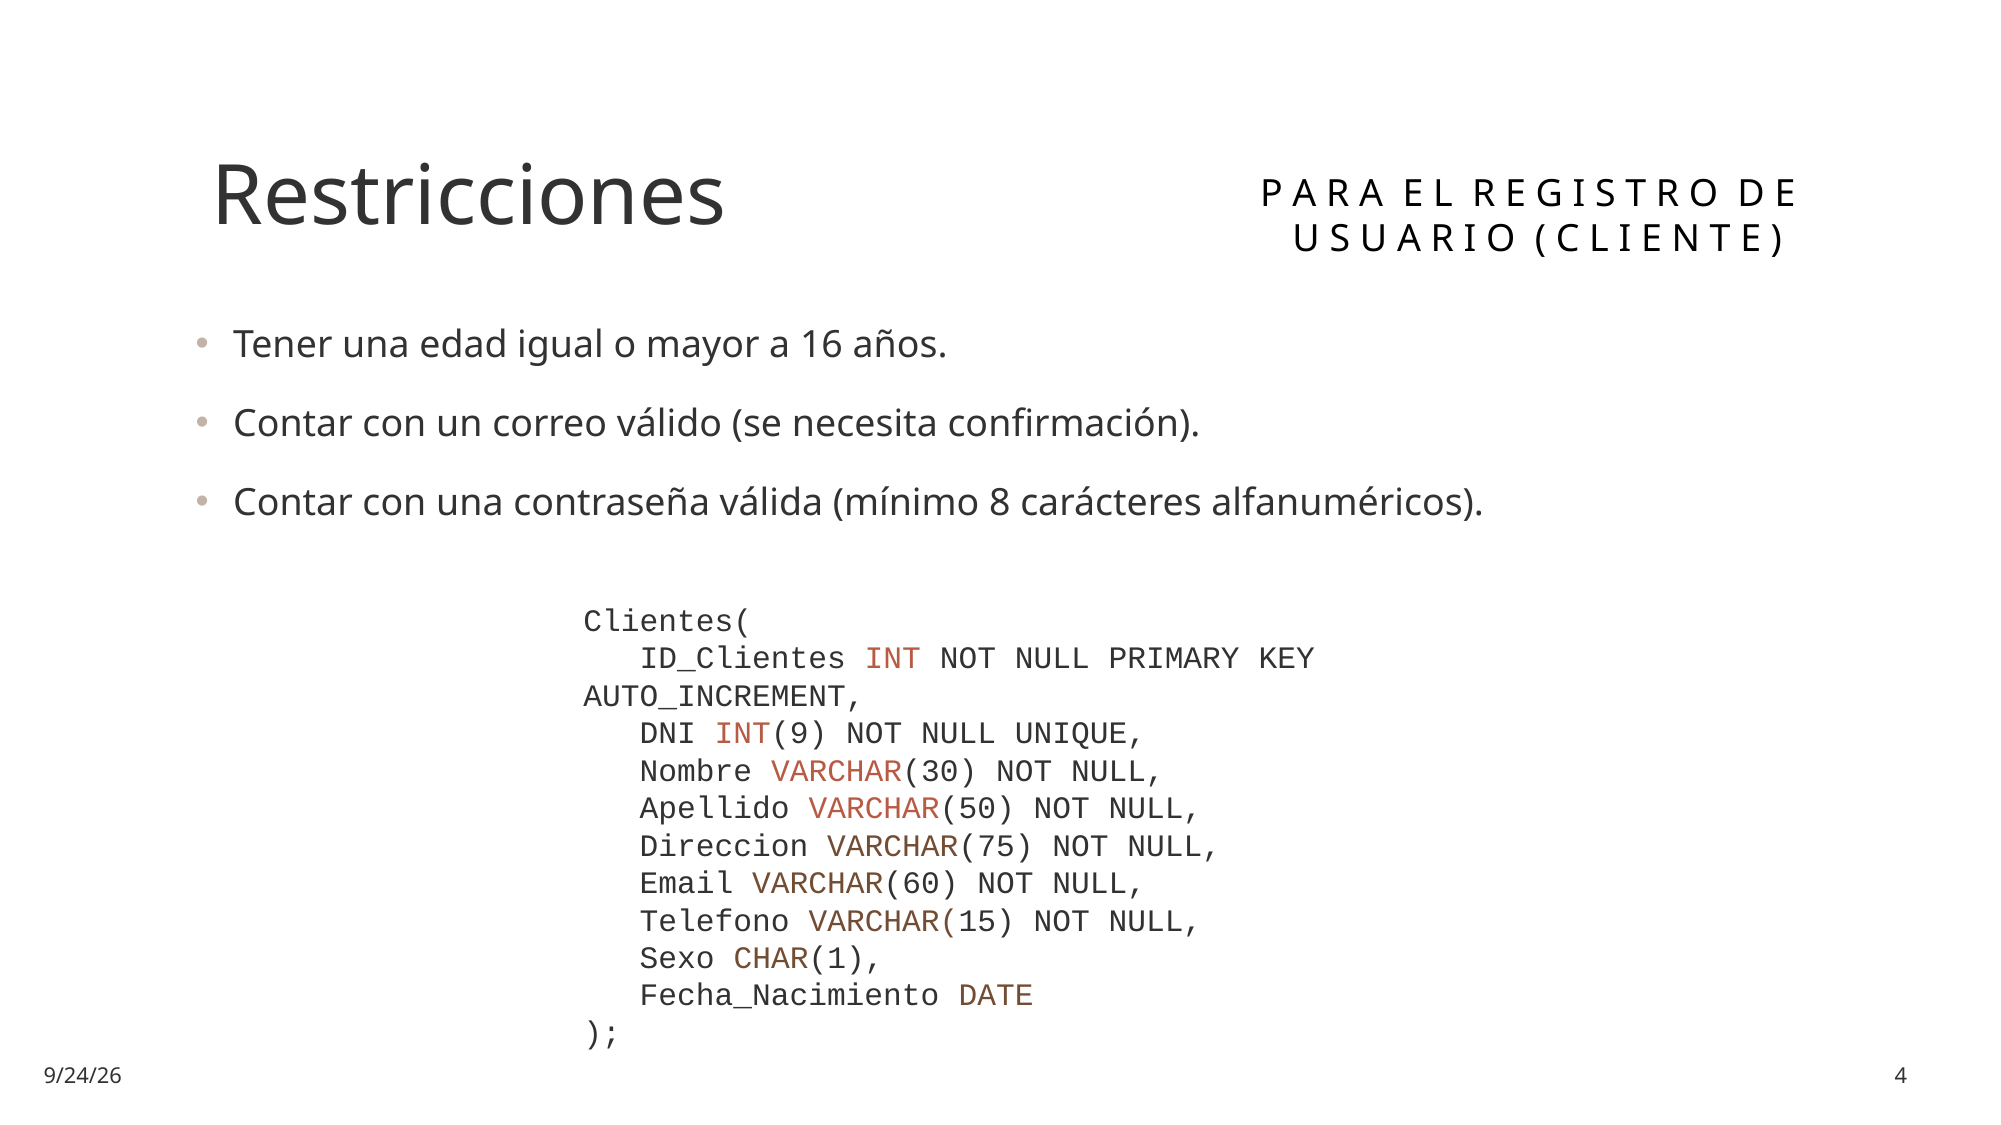

# Restricciones
P A R A  E L  R E G I S T R O  D E
U S U A R I O  ( C L I E N T E )
Tener una edad igual o mayor a 16 años.
Contar con un correo válido (se necesita confirmación).
Contar con una contraseña válida (mínimo 8 carácteres alfanuméricos).
Clientes(​
   ID_Clientes INT NOT NULL PRIMARY KEY AUTO_INCREMENT,  ​
   DNI INT(9) NOT NULL UNIQUE,​
   Nombre VARCHAR(30) NOT NULL,​
   Apellido VARCHAR(50) NOT NULL,​
   Direccion VARCHAR(75) NOT NULL,​
   Email VARCHAR(60) NOT NULL,​
   Telefono VARCHAR(15) NOT NULL,​
   Sexo CHAR(1),​
   Fecha_Nacimiento DATE​
);